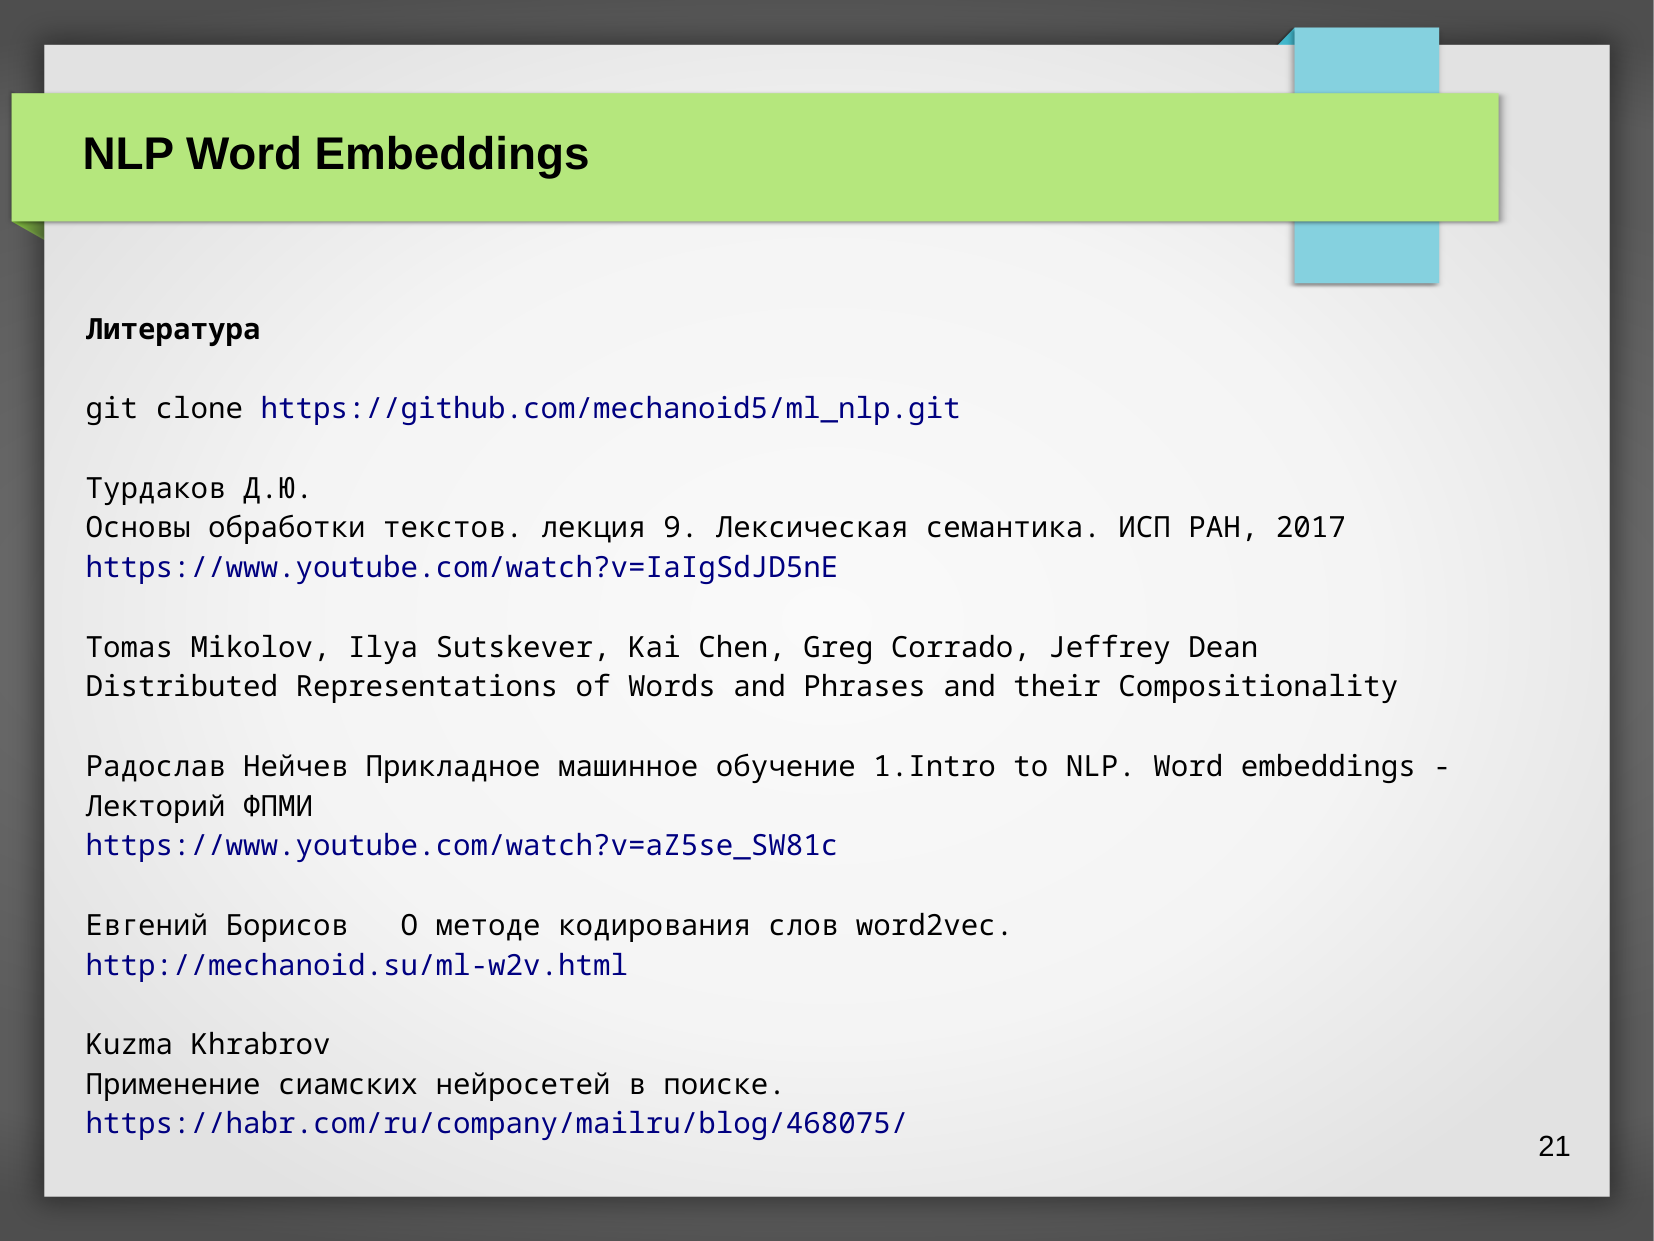

# NLP Word Embeddings
Литература
git clone https://github.com/mechanoid5/ml_nlp.git
Турдаков Д.Ю.
Основы обработки текстов. лекция 9. Лексическая семантика. ИСП РАН, 2017
https://www.youtube.com/watch?v=IaIgSdJD5nE
Tomas Mikolov, Ilya Sutskever, Kai Chen, Greg Corrado, Jeffrey Dean
Distributed Representations of Words and Phrases and their Compositionality
Радослав Нейчев Прикладное машинное обучение 1.Intro to NLP. Word embeddings - Лекторий ФПМИ
https://www.youtube.com/watch?v=aZ5se_SW81c
Евгений Борисов О методе кодирования слов word2vec.
http://mechanoid.su/ml-w2v.html
Kuzma Khrabrov
Применение сиамских нейросетей в поиске.
https://habr.com/ru/company/mailru/blog/468075/
21